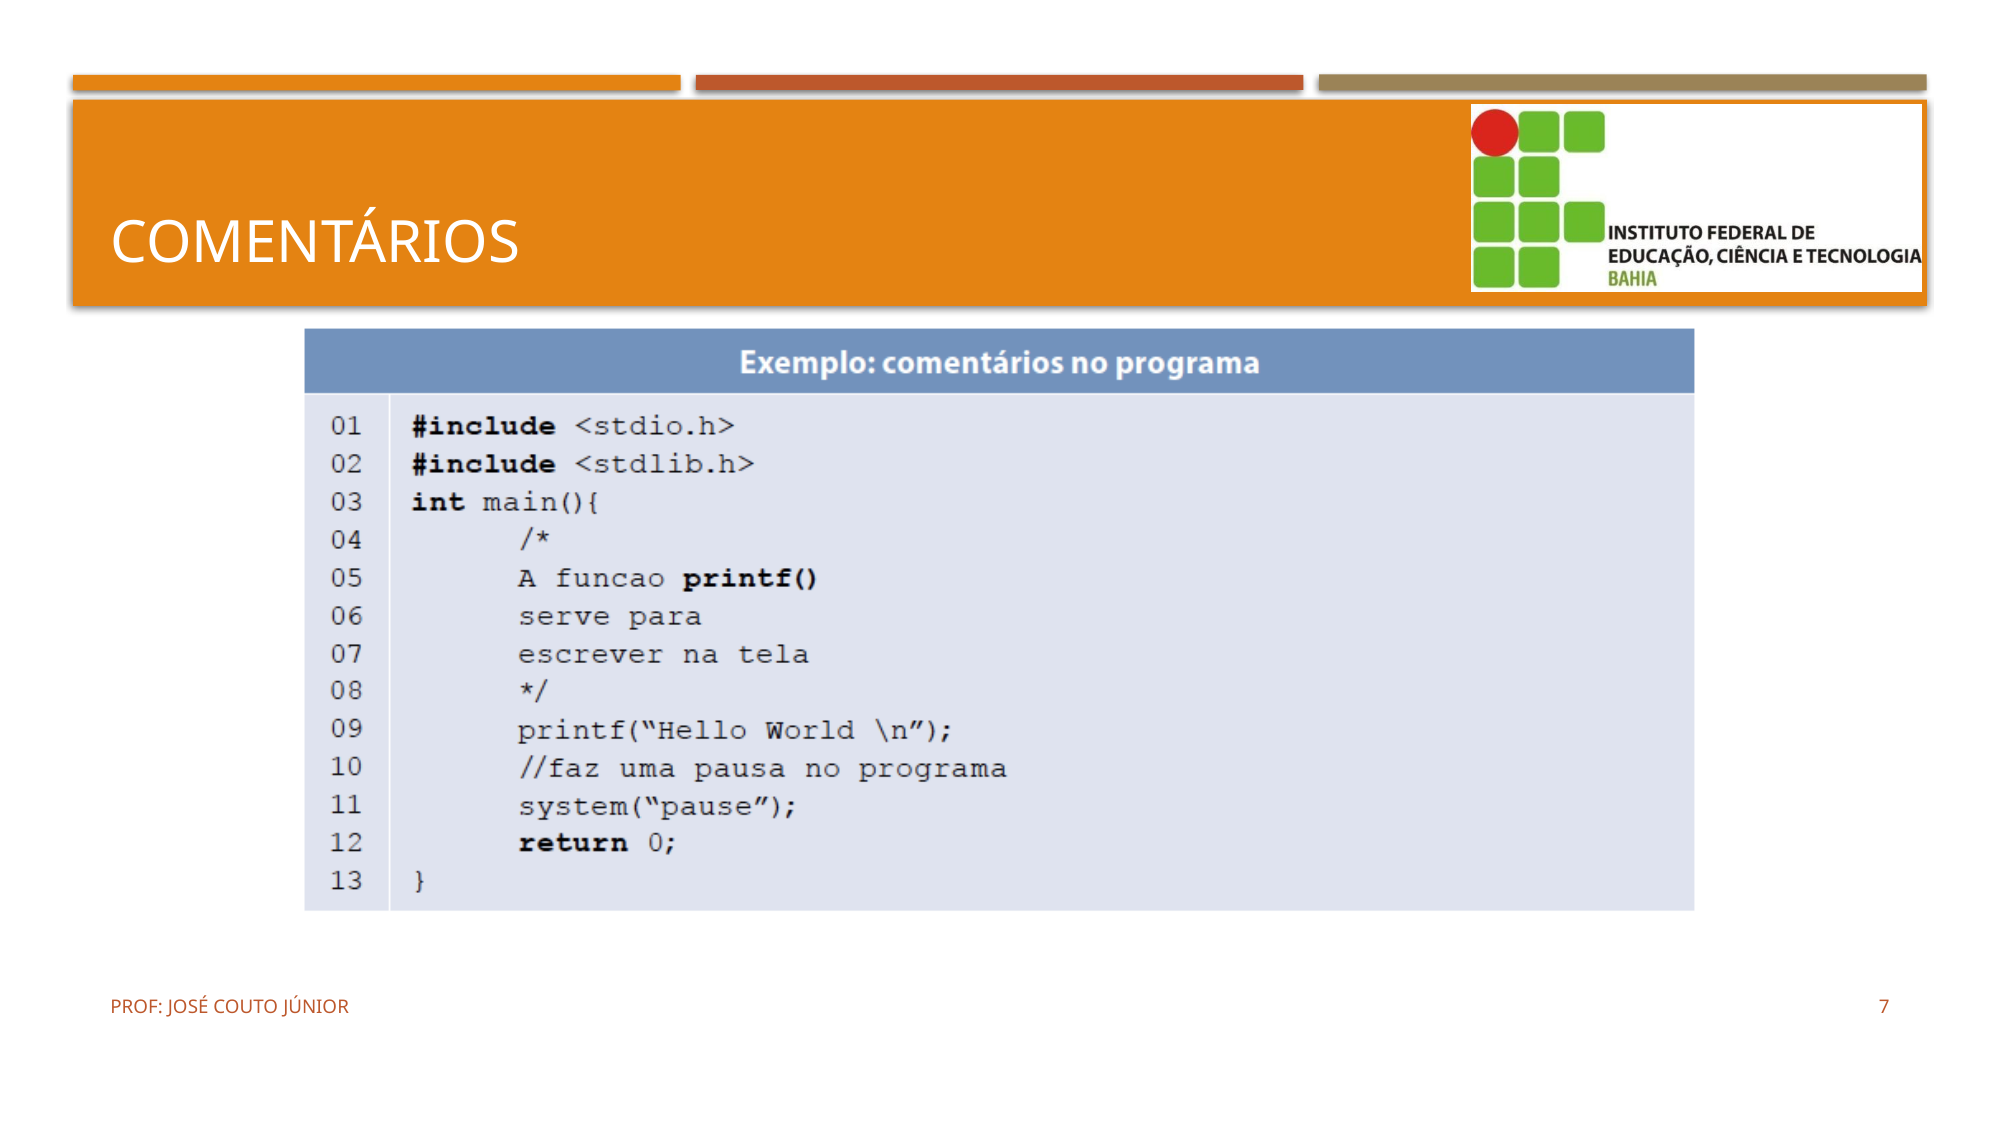

# Comentários
Prof: José Couto Júnior
7